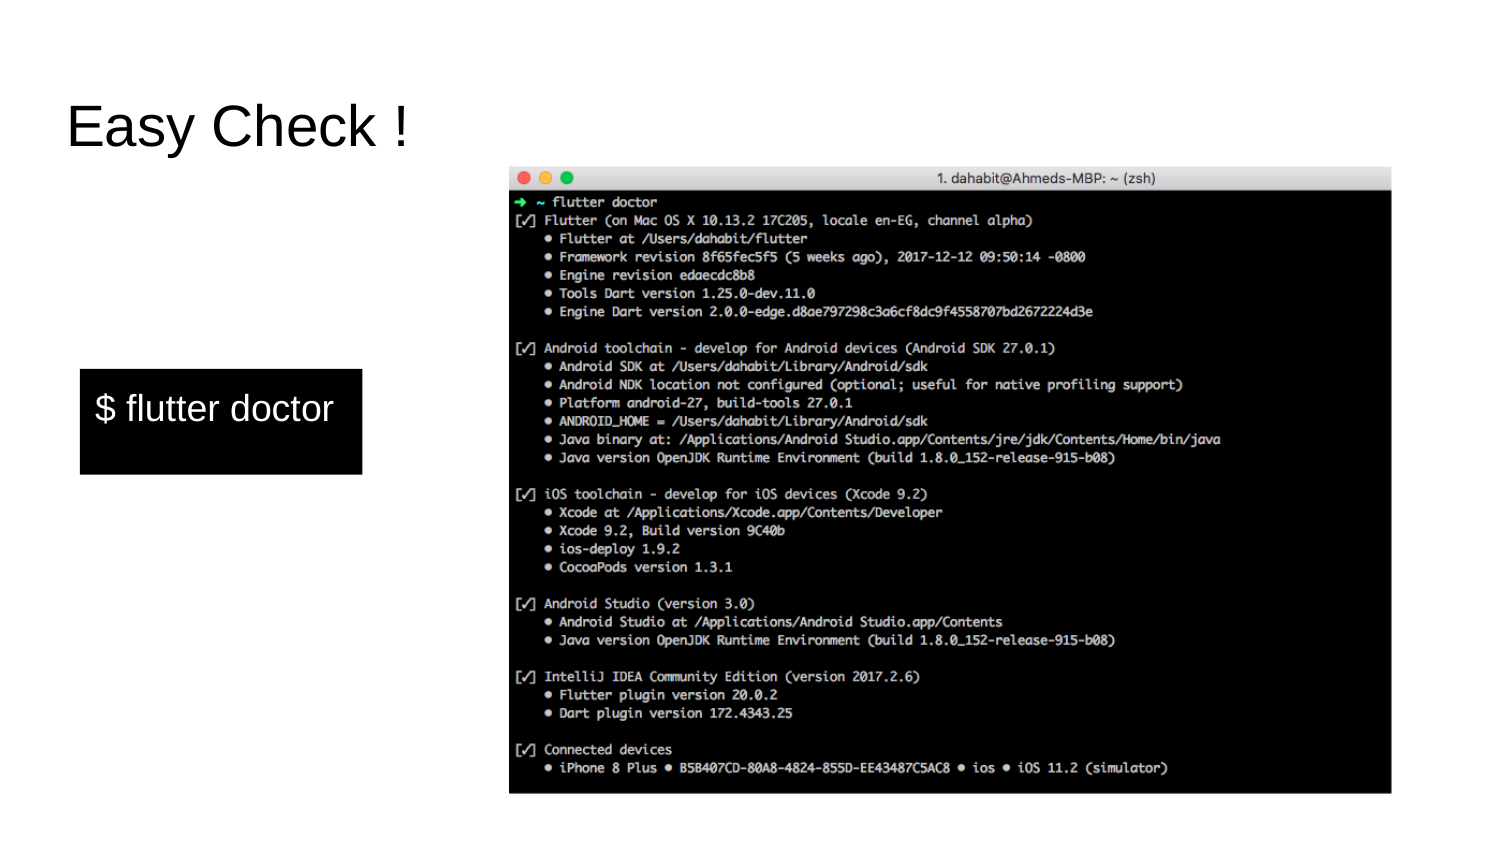

# Easy Check !
$ flutter doctor